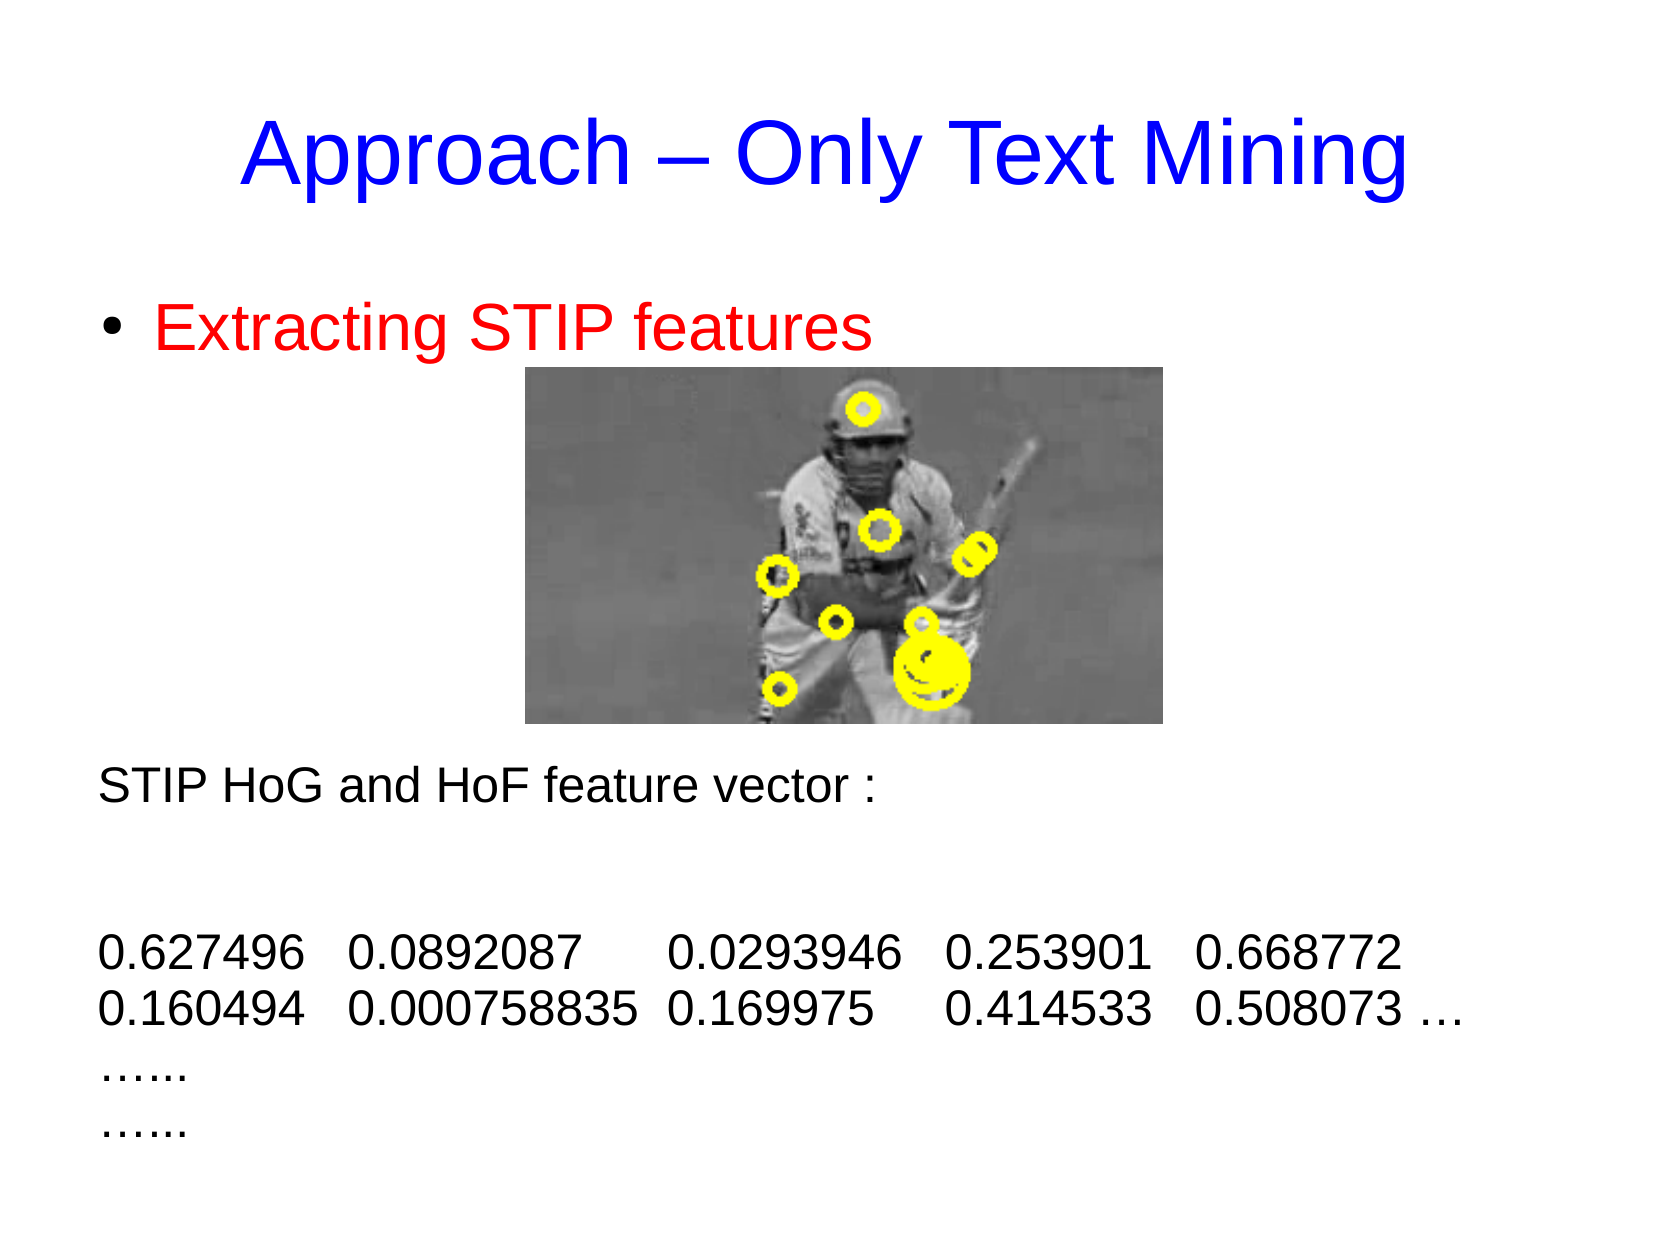

# Approach – Only Text Mining
Extracting STIP features
STIP HoG and HoF feature vector :
0.627496 0.0892087 0.0293946 0.253901 0.668772 0.160494 0.000758835 0.169975 0.414533 0.508073 …
…...
…...